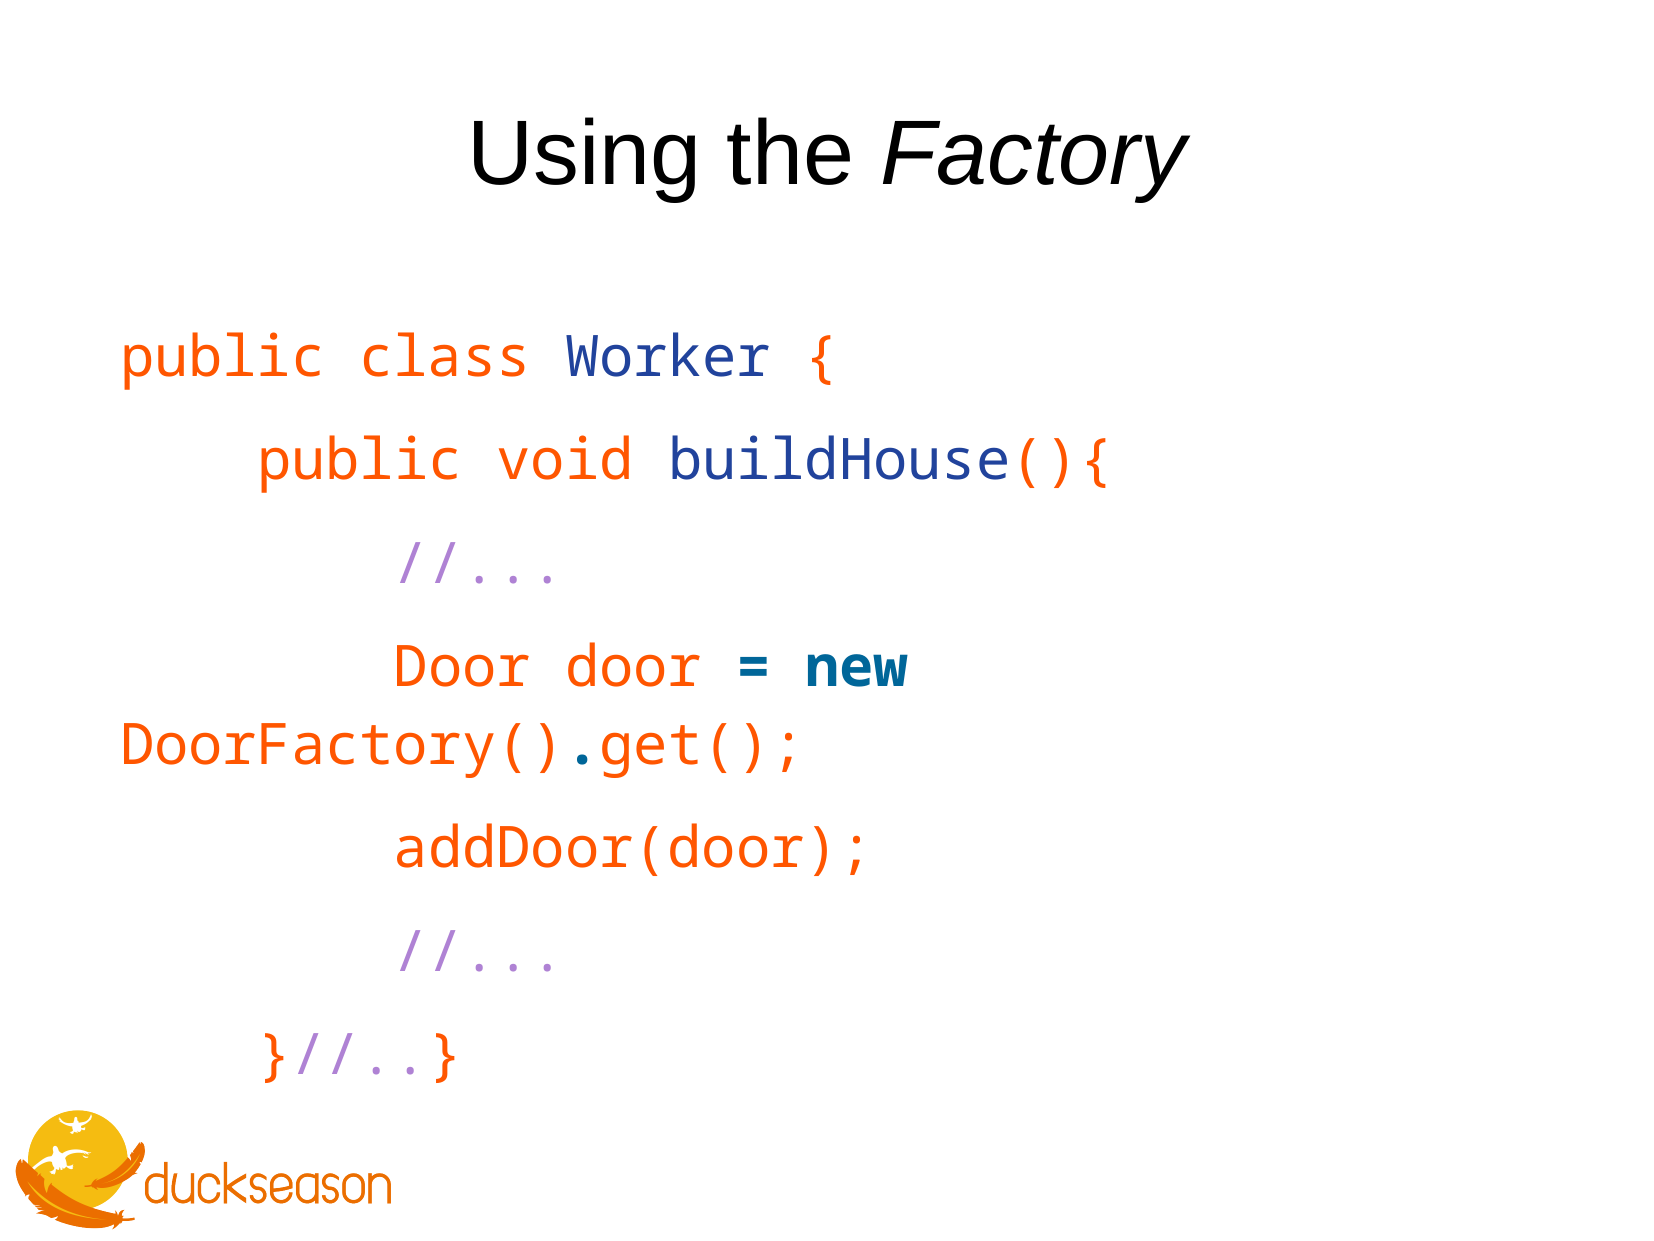

# Using the Factory
public class Worker {
 public void buildHouse(){
 //...
 Door door = new DoorFactory().get();
 addDoor(door);
 //...
 }//..}